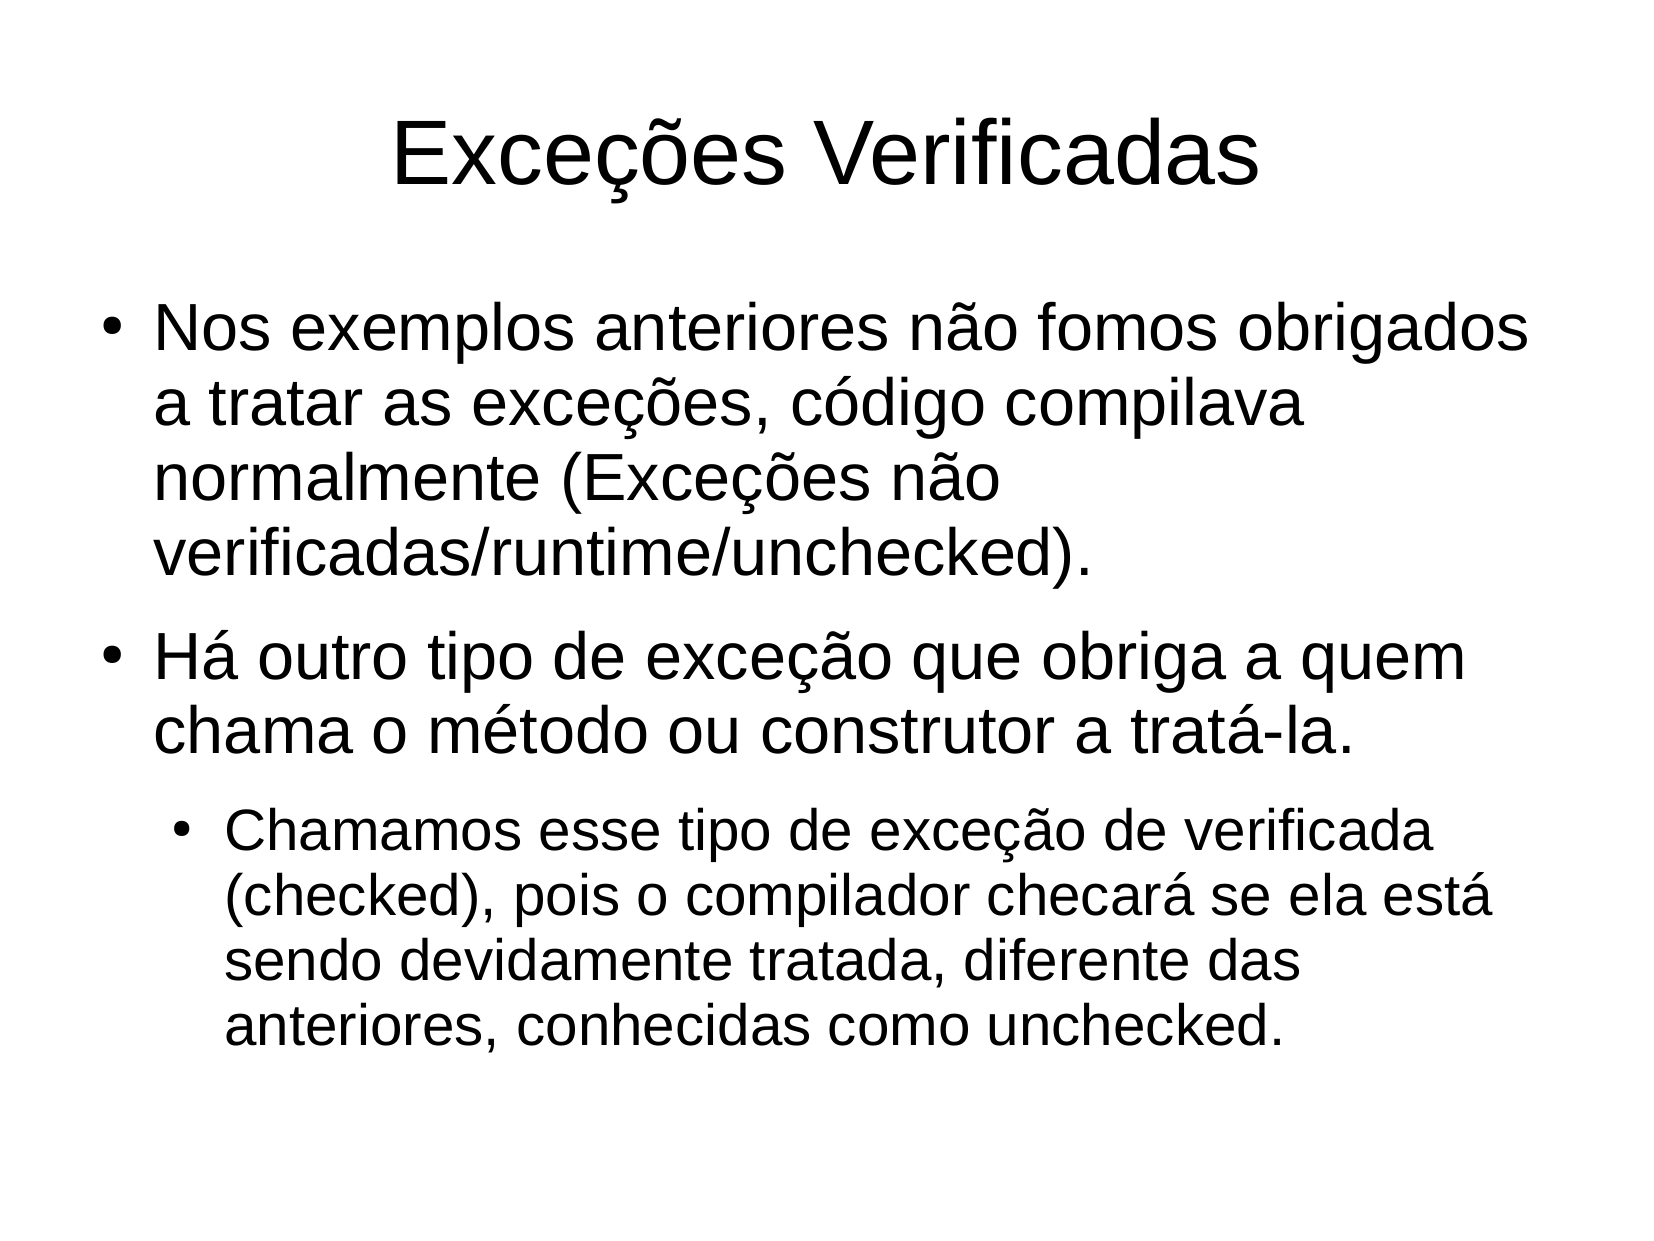

# Exceções Verificadas
Nos exemplos anteriores não fomos obrigados a tratar as exceções, código compilava normalmente (Exceções não verificadas/runtime/unchecked).
Há outro tipo de exceção que obriga a quem chama o método ou construtor a tratá-la.
Chamamos esse tipo de exceção de verificada (checked), pois o compilador checará se ela está sendo devidamente tratada, diferente das anteriores, conhecidas como unchecked.